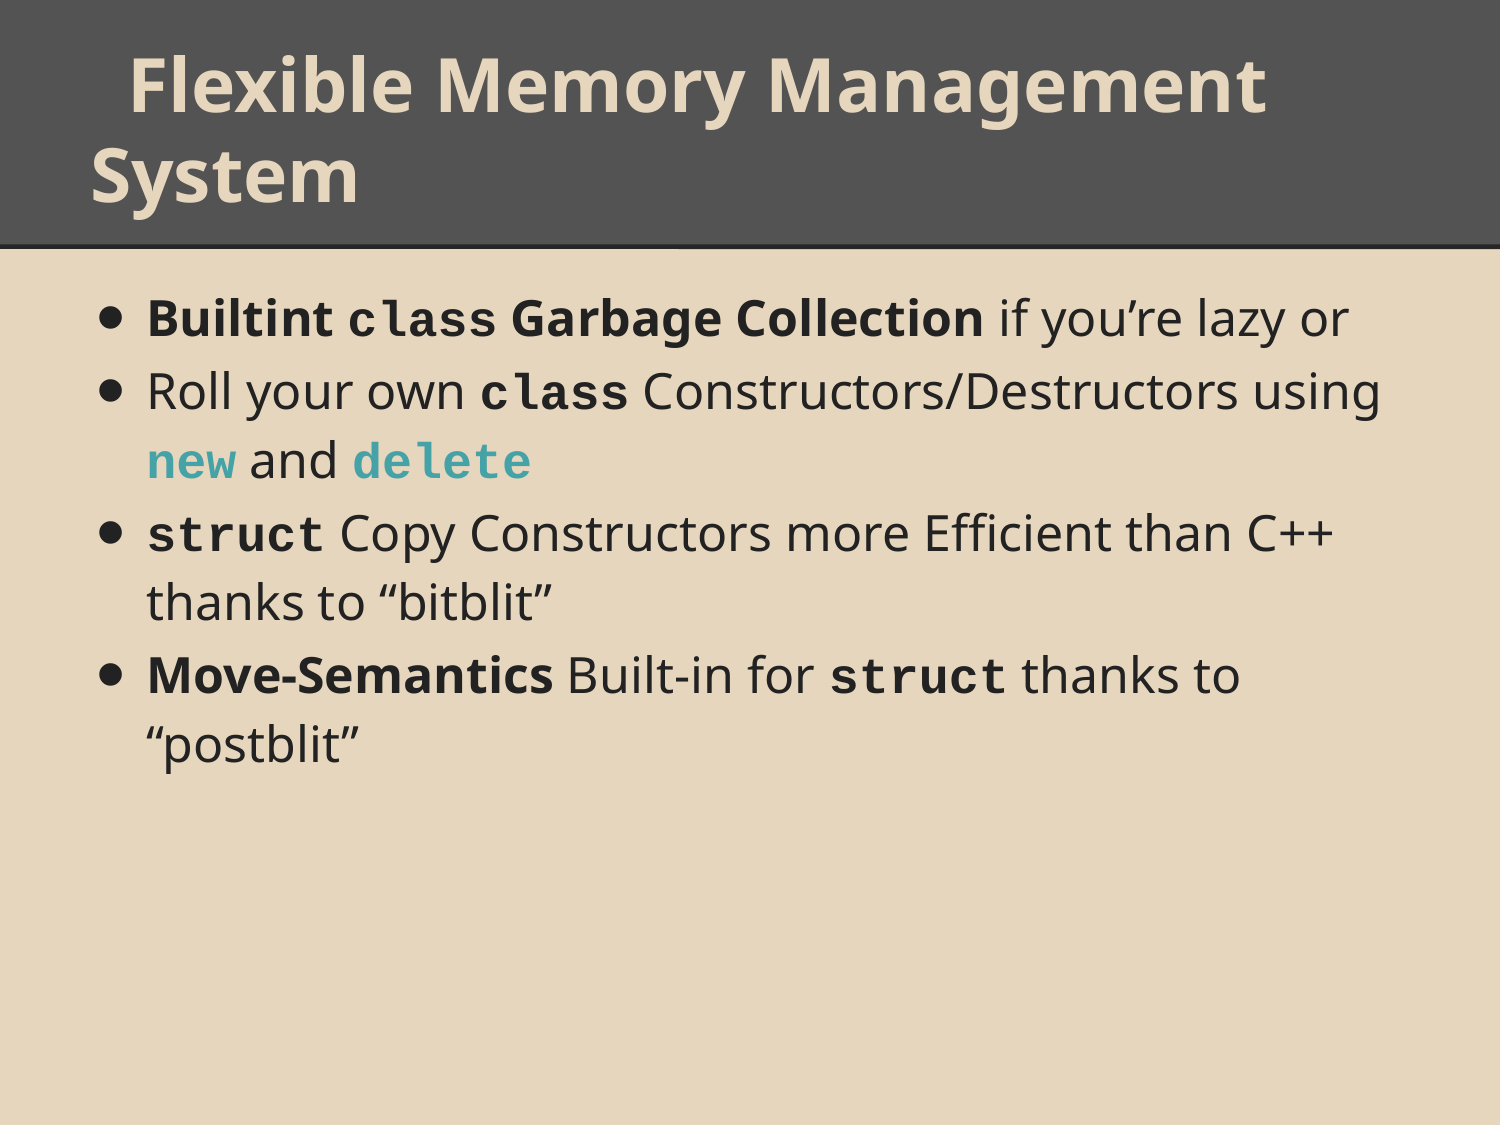

# Flexible Memory Management System
Builtint class Garbage Collection if you’re lazy or
Roll your own class Constructors/Destructors using new and delete
struct Copy Constructors more Efficient than C++ thanks to “bitblit”
Move-Semantics Built-in for struct thanks to “postblit”